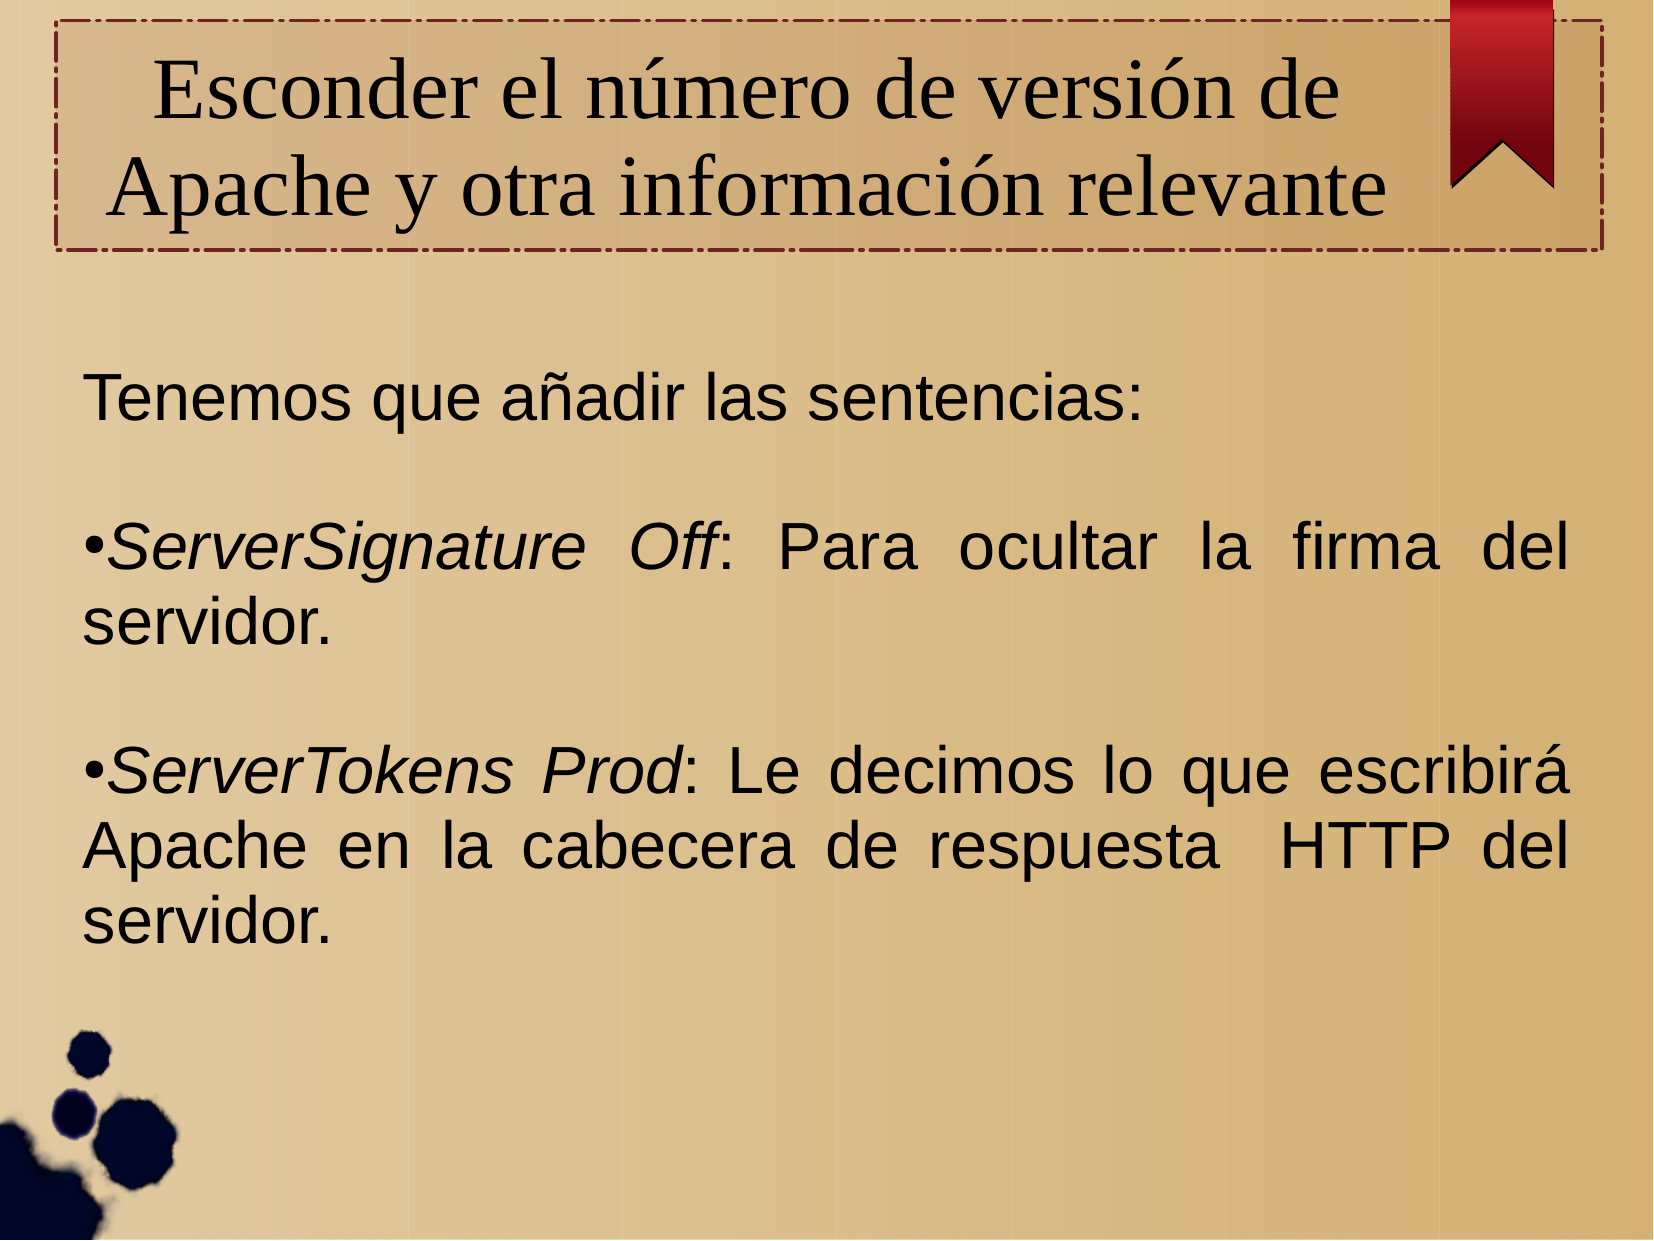

# Esconder el número de versión de Apache y otra información relevante
Tenemos que añadir las sentencias:
ServerSignature Off: Para ocultar la firma del servidor.
ServerTokens Prod: Le decimos lo que escribirá Apache en la cabecera de respuesta HTTP del servidor.